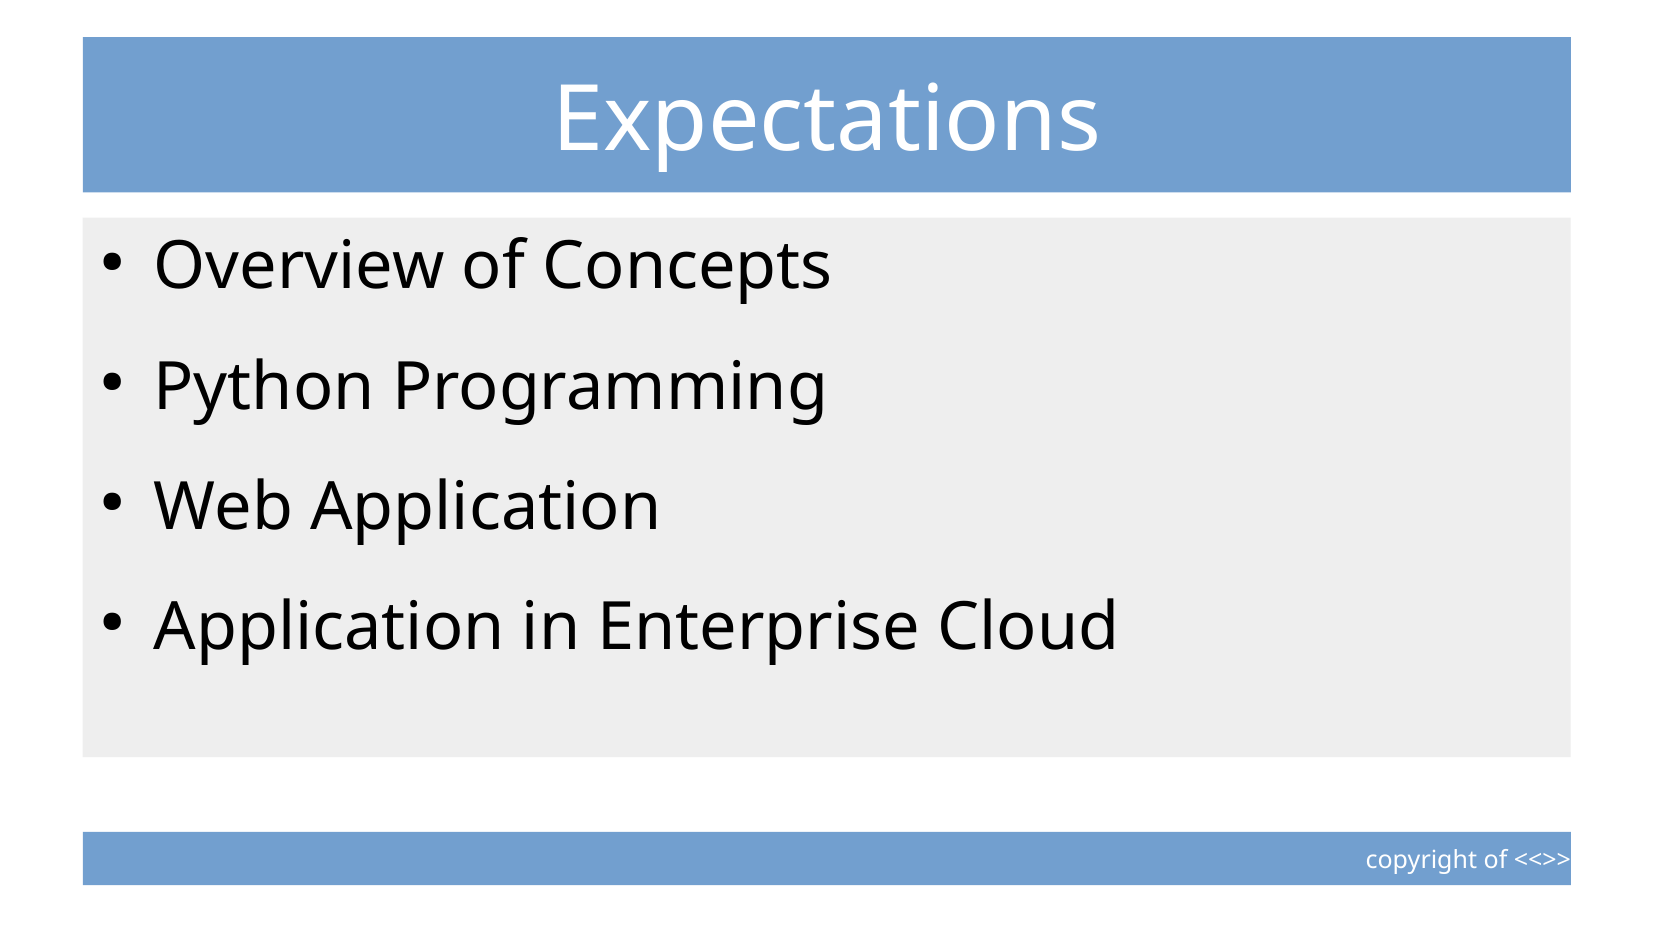

Expectations
# Overview of Concepts
Python Programming
Web Application
Application in Enterprise Cloud
copyright of <<>>